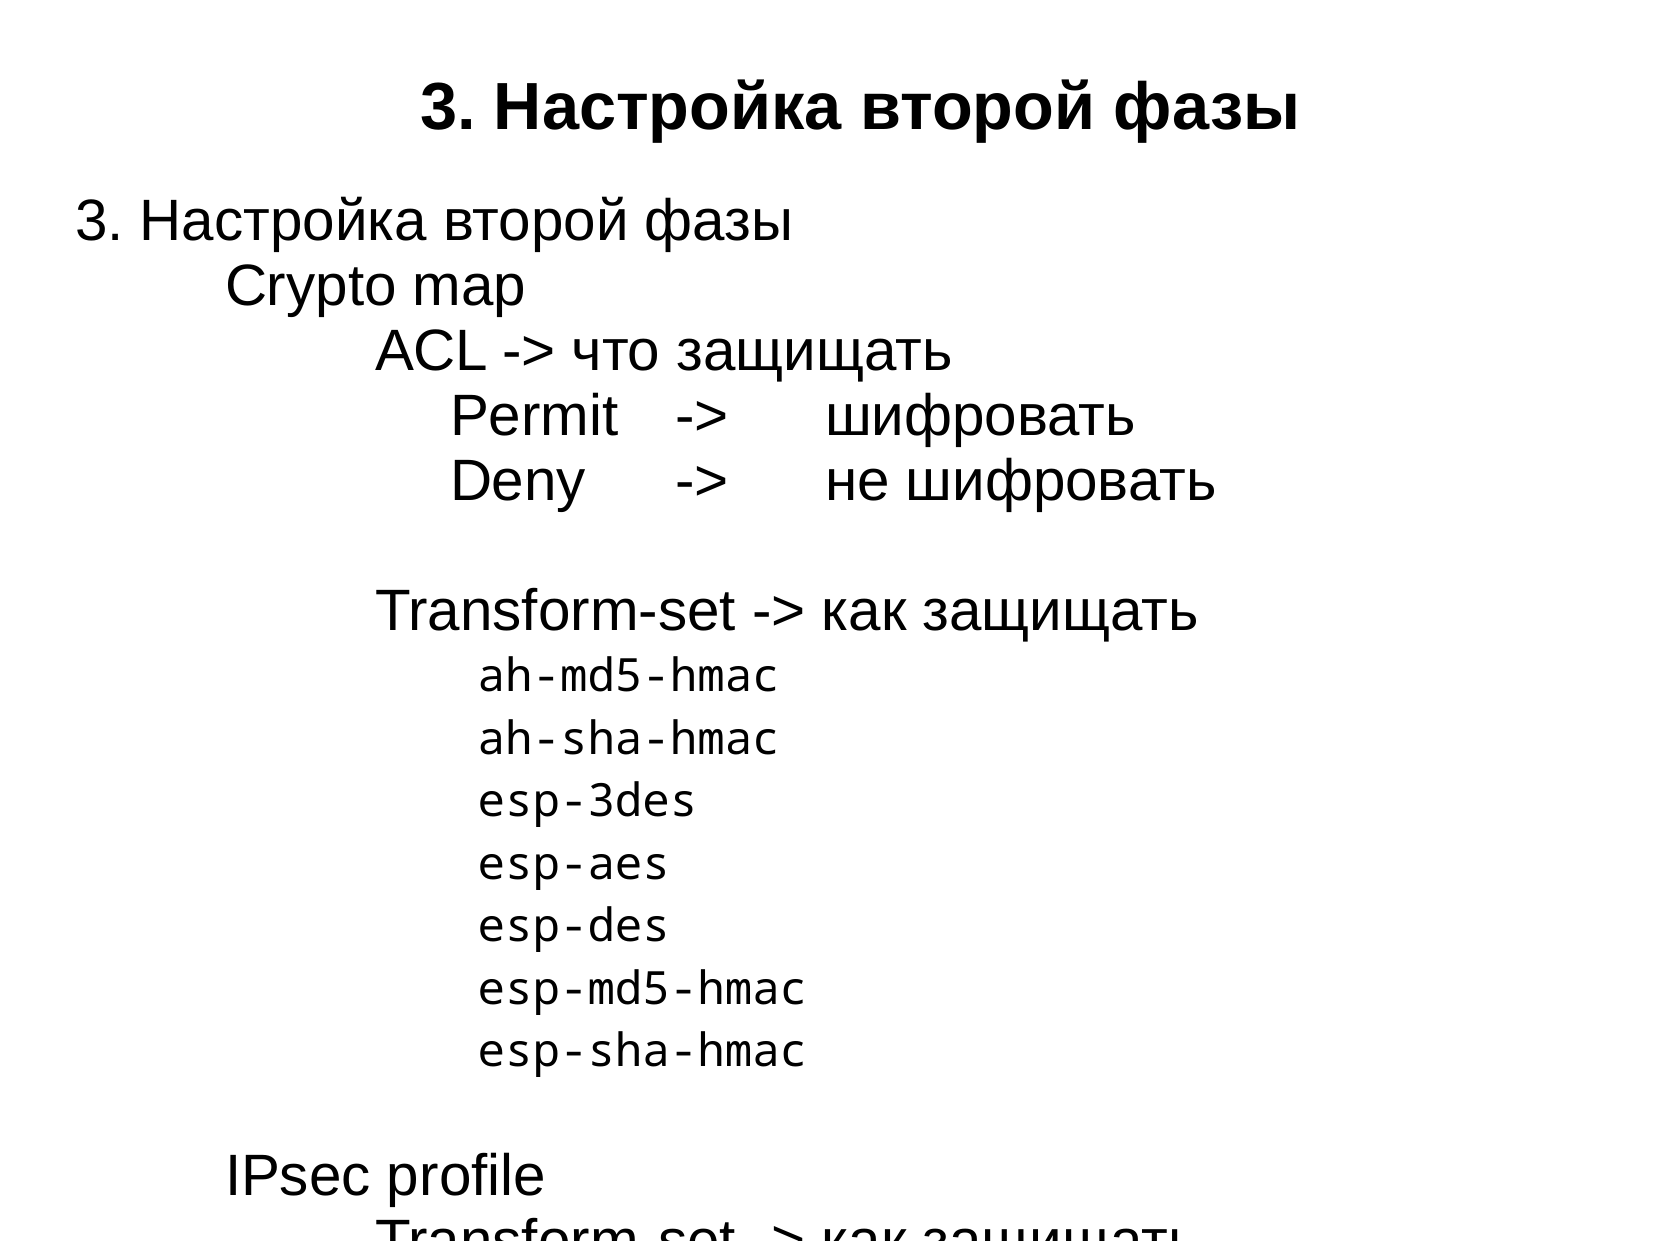

3. Настройка второй фазы
# 3. Настройка второй фазы
 		Crypto map
 				ACL -> что защищать
 					Permit 	-> 		шифровать
 					Deny 	-> 		не шифровать
 				Transform-set -> как защищать
 					 ah-md5-hmac
 					 ah-sha-hmac
 					 esp-3des
 					 esp-aes
 					 esp-des
 					 esp-md5-hmac
 					 esp-sha-hmac
 		IPsec profile
 				Transform-set -> как защищать